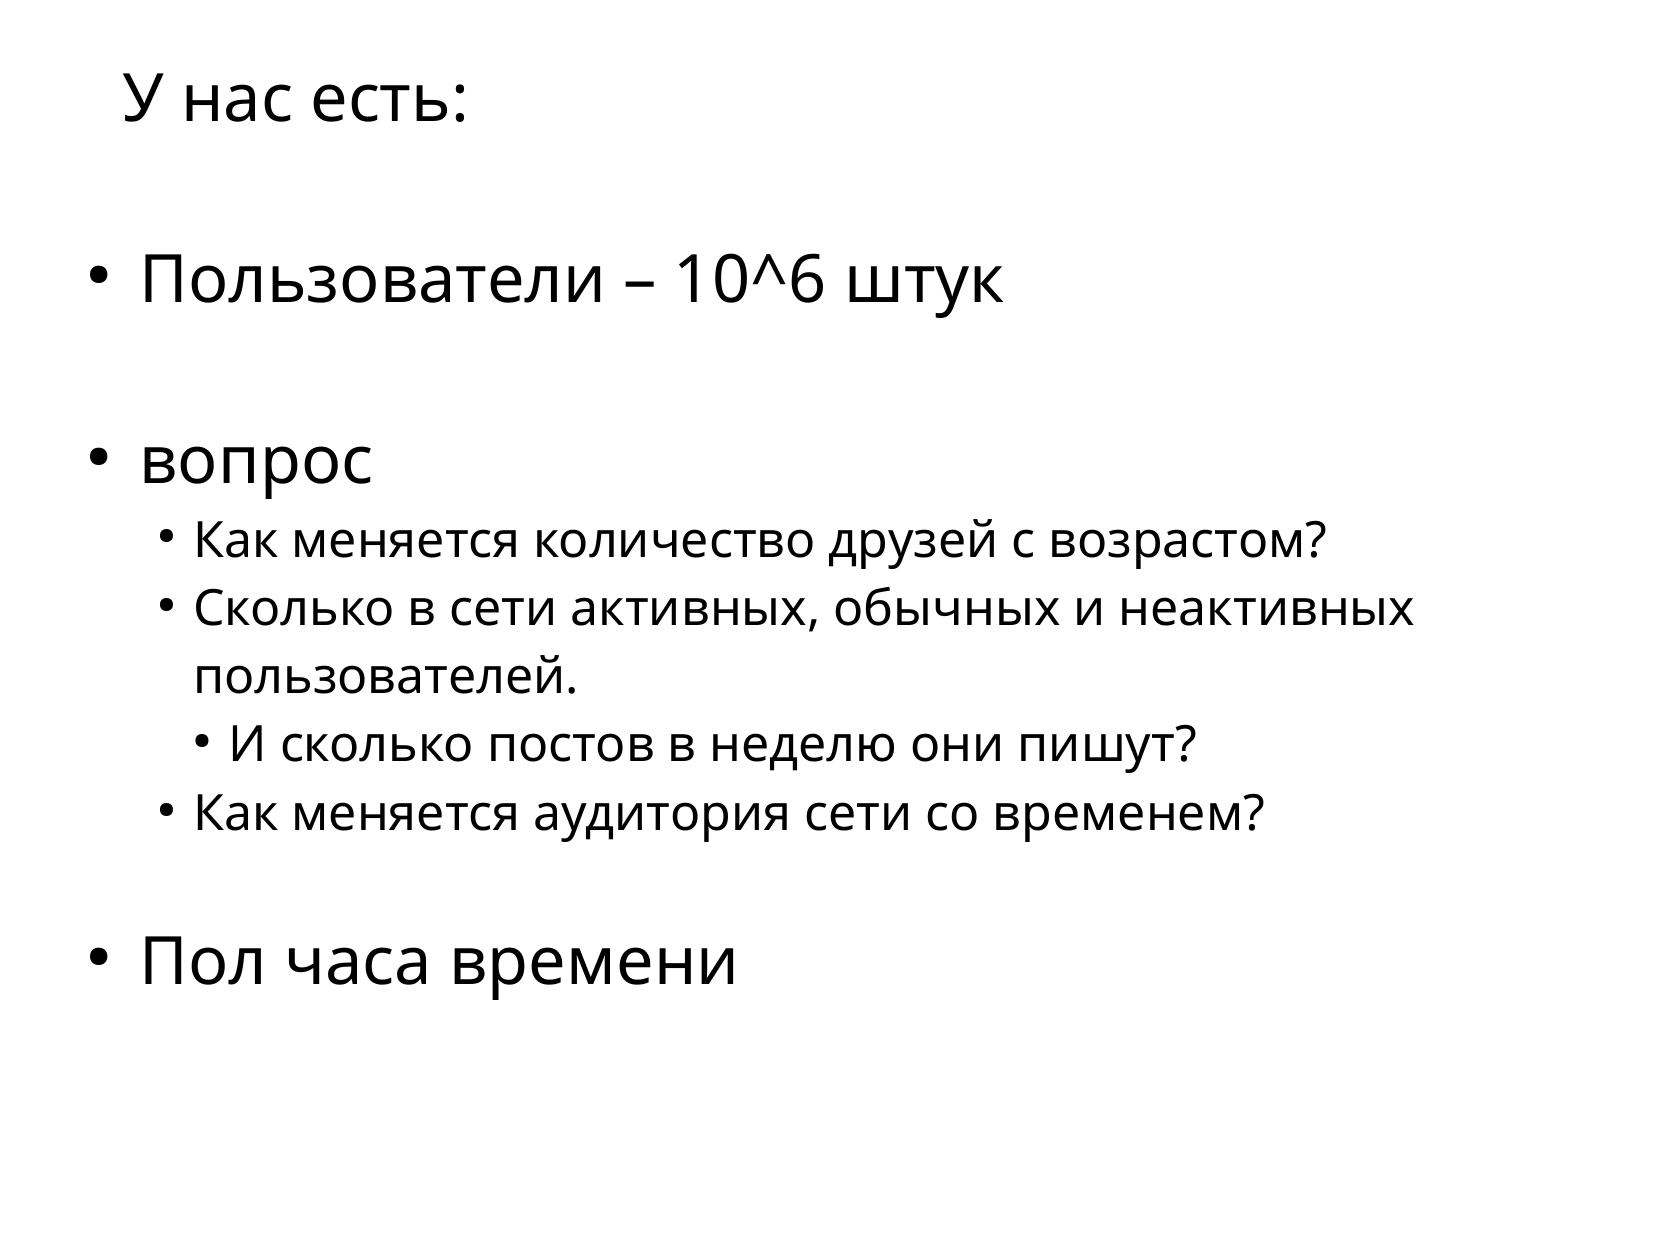

# У нас есть:
 Пользователи – 10^6 штук
 вопрос
Как меняется количество друзей с возрастом?
Сколько в сети активных, обычных и неактивных пользователей.
И сколько постов в неделю они пишут?
Как меняется аудитория сети со временем?
 Пол часа времени